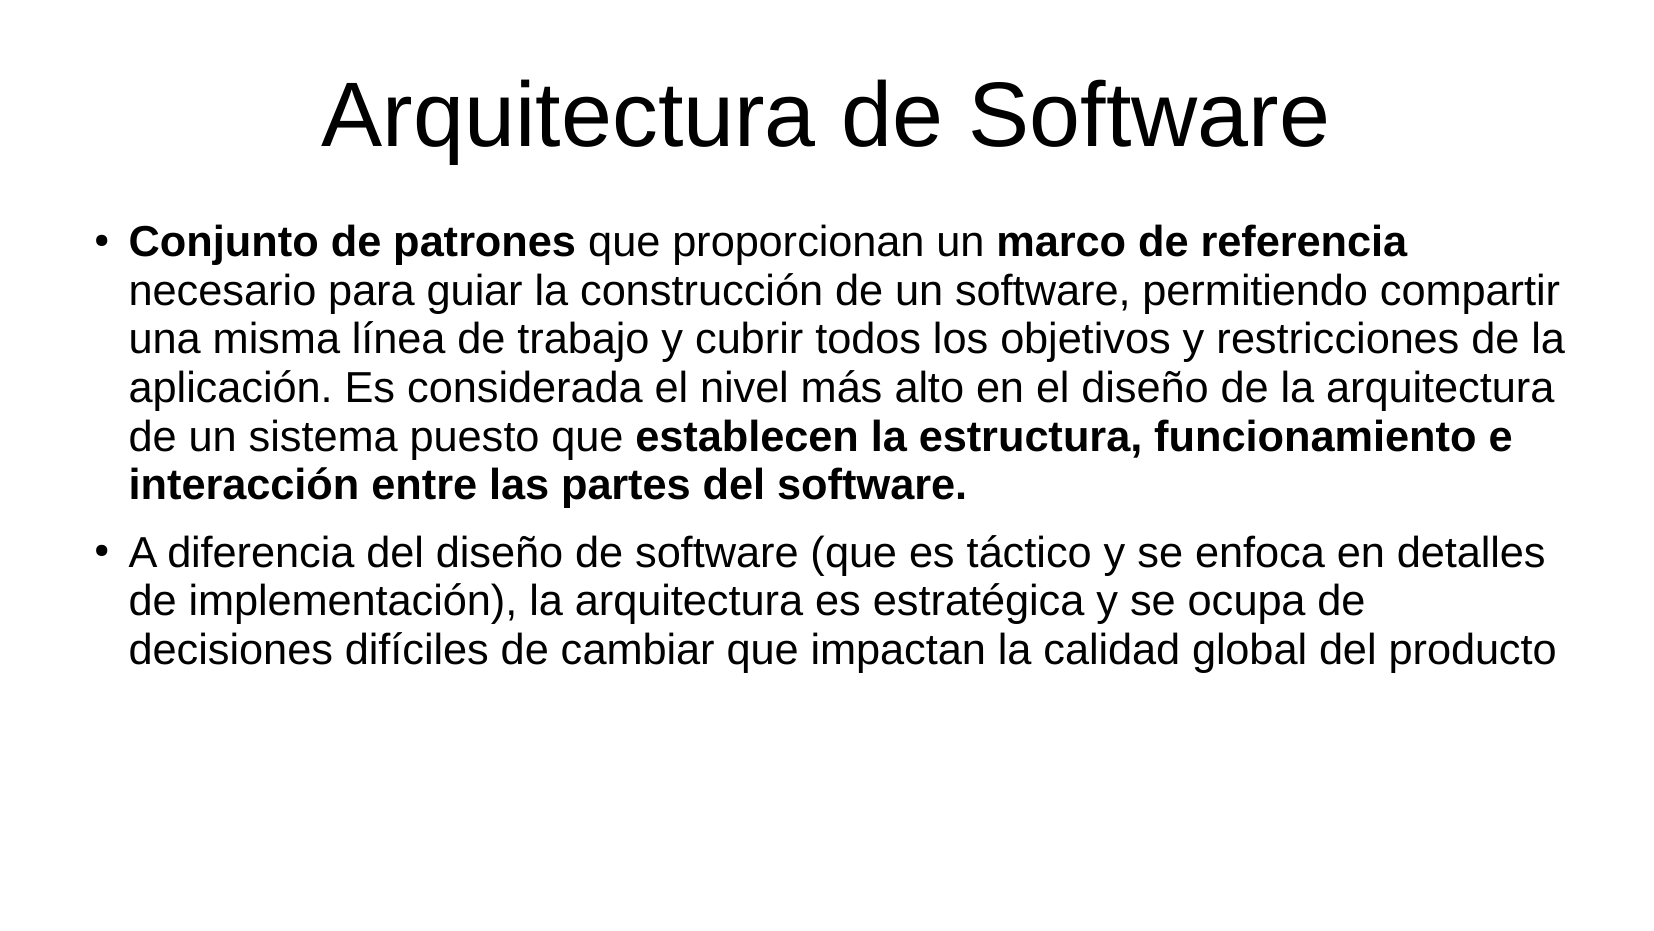

# Arquitectura de Software
Conjunto de patrones que proporcionan un marco de referencia necesario para guiar la construcción de un software, permitiendo compartir una misma línea de trabajo y cubrir todos los objetivos y restricciones de la aplicación. Es considerada el nivel más alto en el diseño de la arquitectura de un sistema puesto que establecen la estructura, funcionamiento e interacción entre las partes del software.
A diferencia del diseño de software (que es táctico y se enfoca en detalles de implementación), la arquitectura es estratégica y se ocupa de decisiones difíciles de cambiar que impactan la calidad global del producto